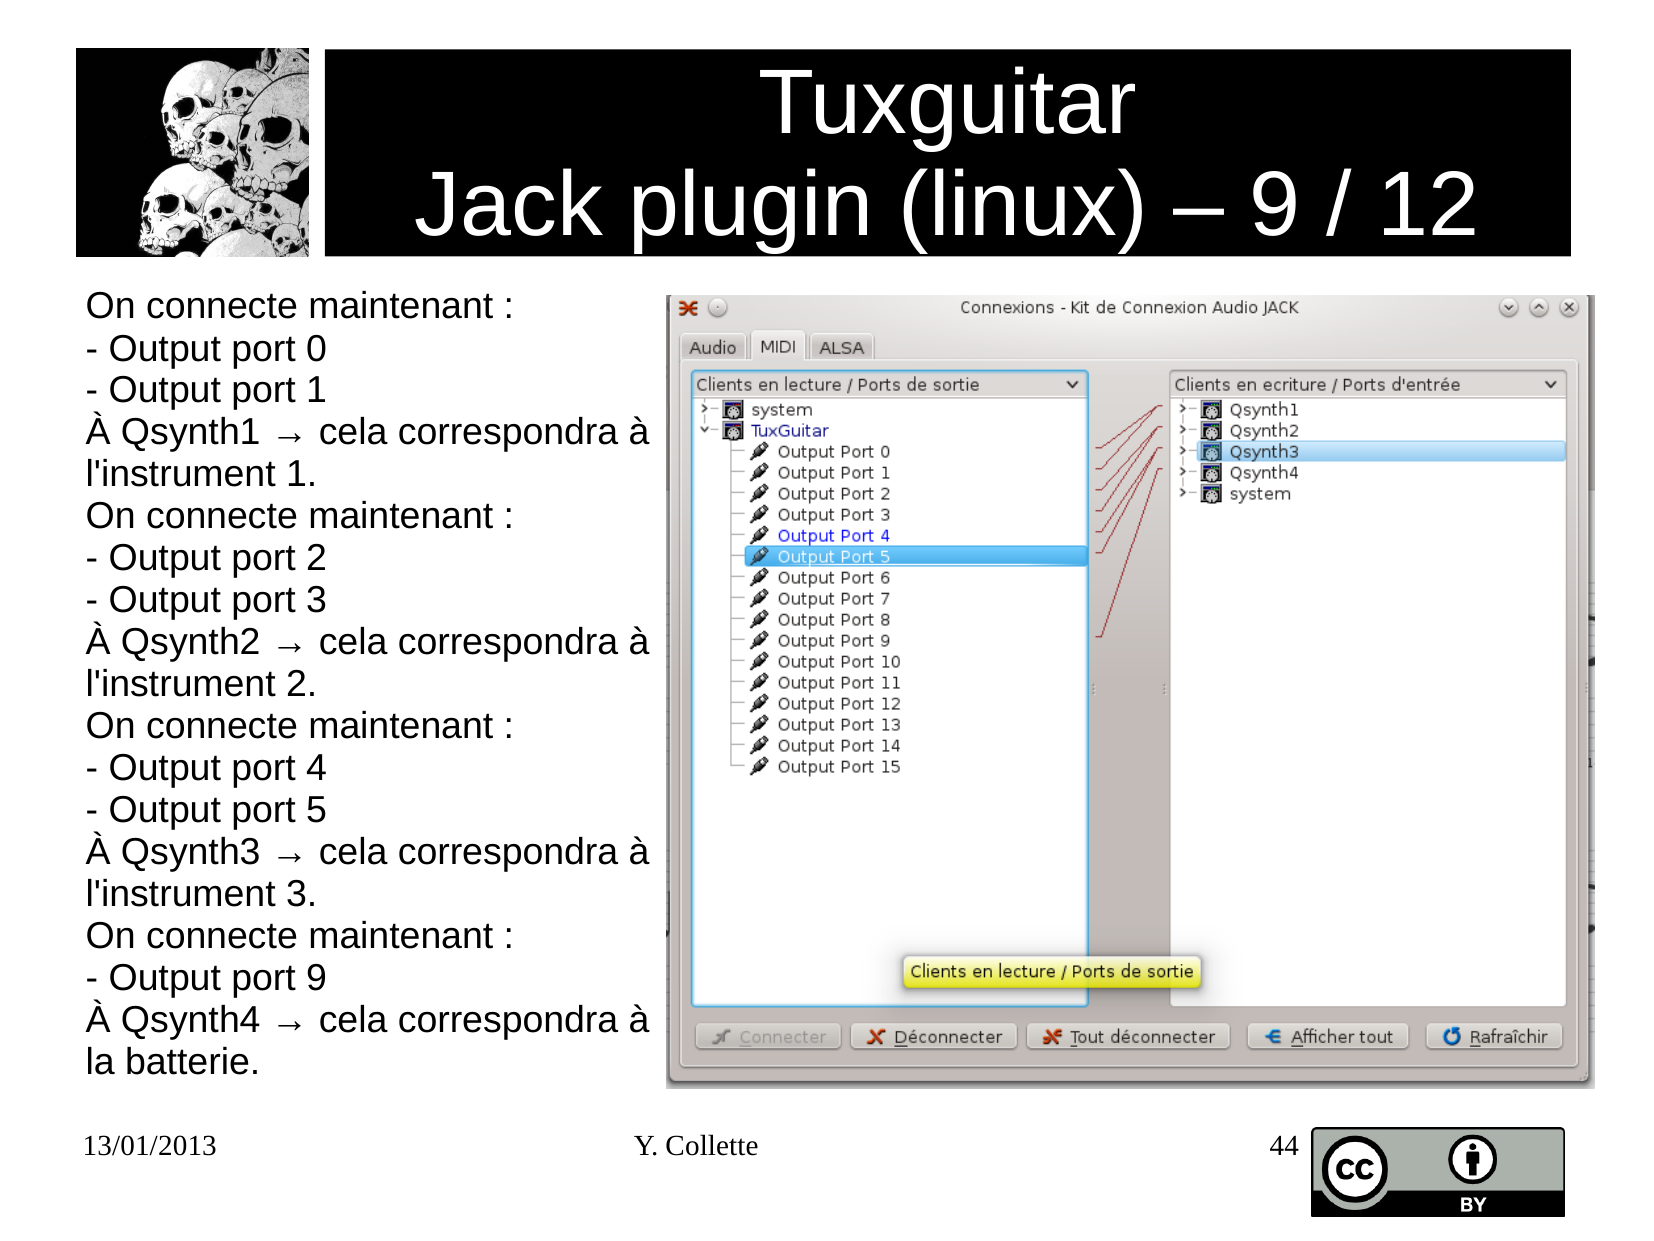

# Tuxguitar Jack plugin (linux) – 9 / 12
On connecte maintenant :
- Output port 0
- Output port 1
À Qsynth1 → cela correspondra à l'instrument 1.
On connecte maintenant :
- Output port 2
- Output port 3
À Qsynth2 → cela correspondra à l'instrument 2.
On connecte maintenant :
- Output port 4
- Output port 5
À Qsynth3 → cela correspondra à l'instrument 3.
On connecte maintenant :
- Output port 9
À Qsynth4 → cela correspondra à la batterie.
Y. Collette
44